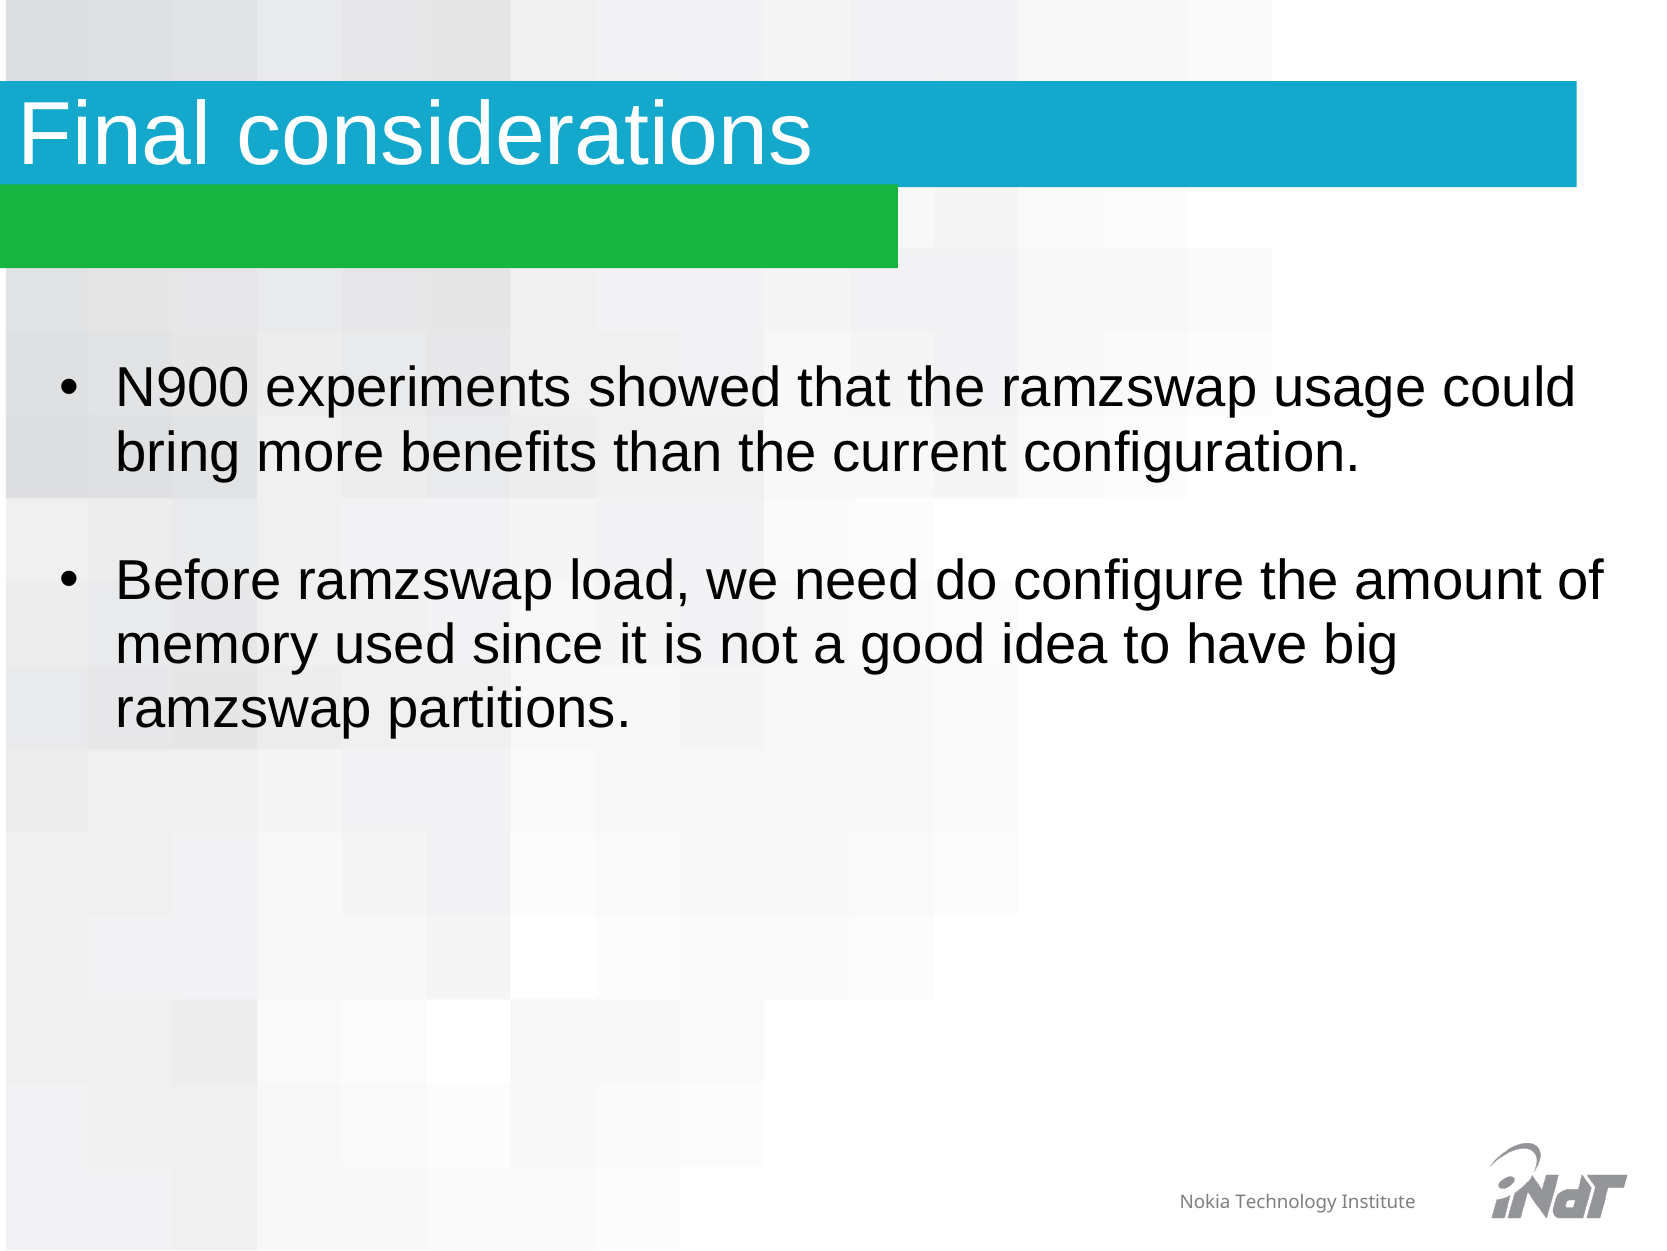

Final considerations
# N900 experiments showed that the ramzswap usage could bring more benefits than the current configuration.
Before ramzswap load, we need do configure the amount of memory used since it is not a good idea to have big ramzswap partitions.